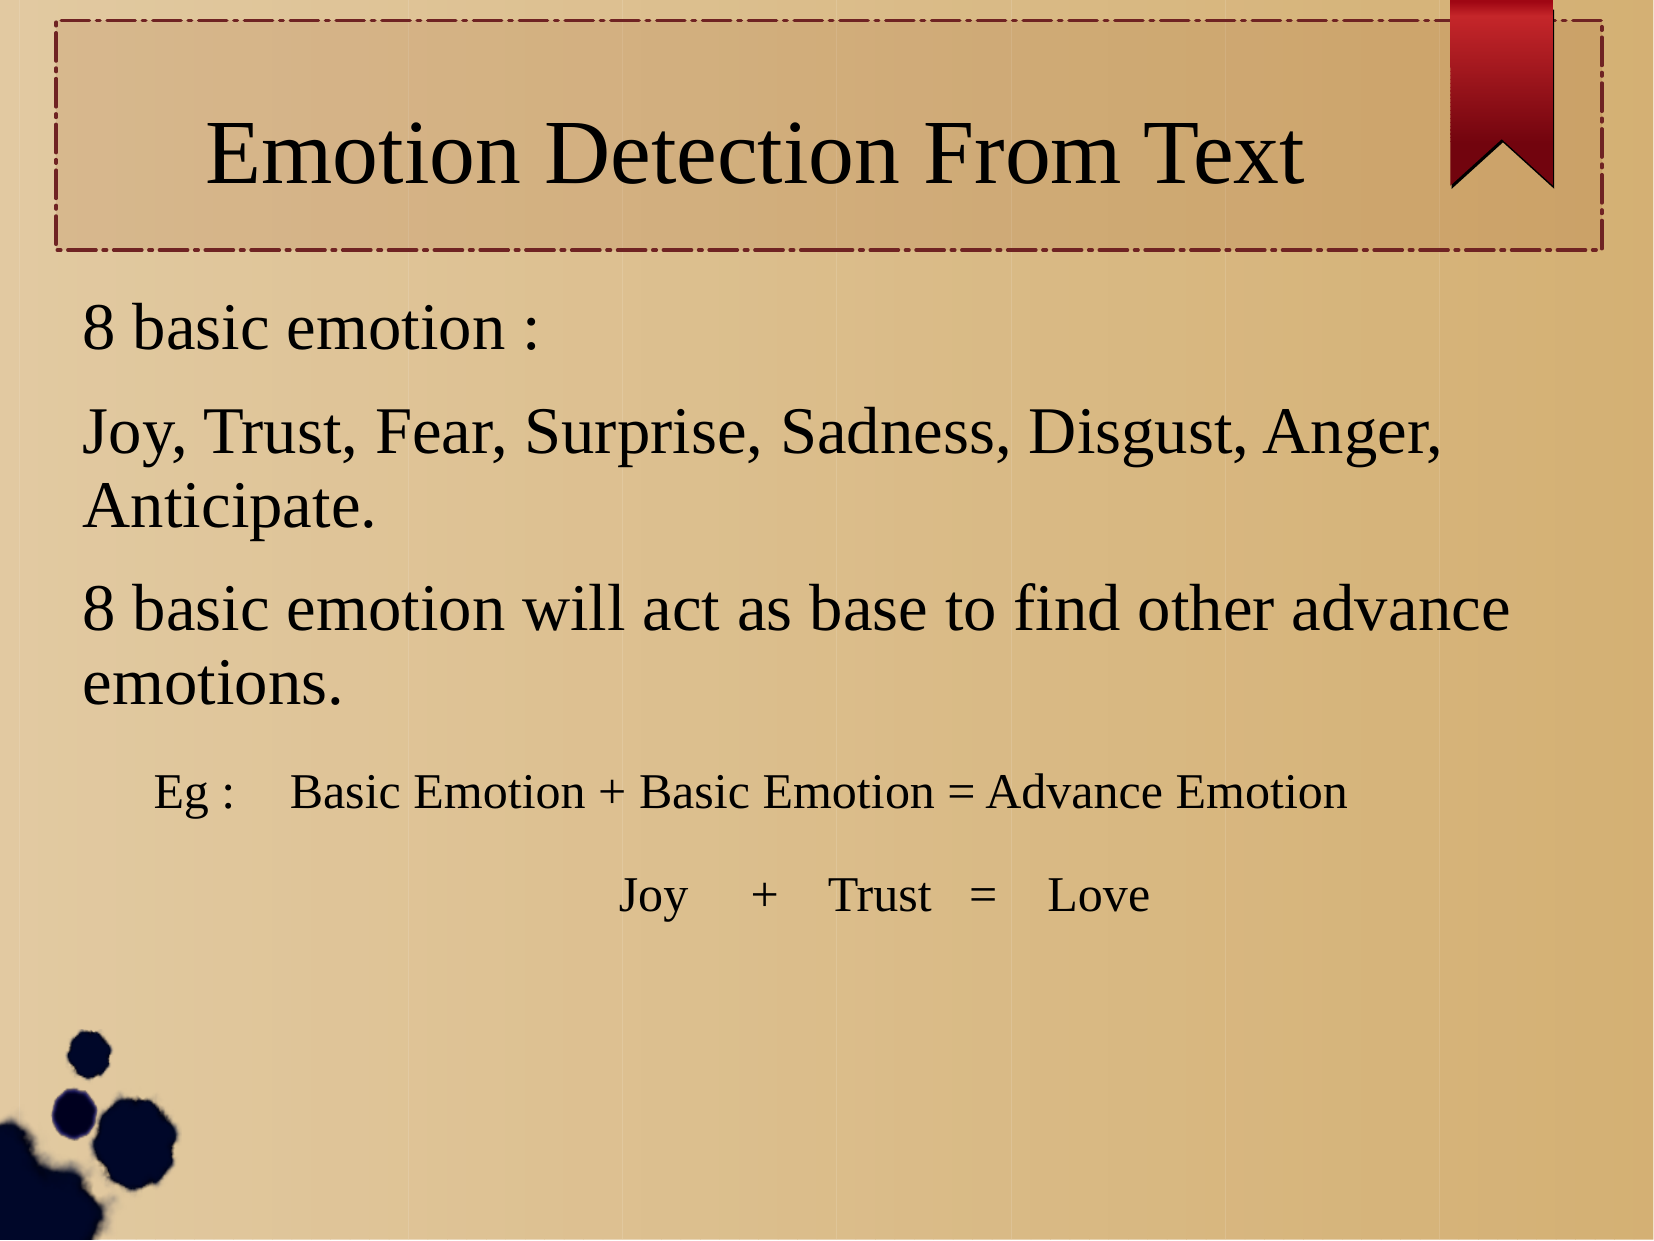

# Emotion Detection From Text
8 basic emotion :
Joy, Trust, Fear, Surprise, Sadness, Disgust, Anger, Anticipate.
8 basic emotion will act as base to find other advance emotions.
Eg : Basic Emotion + Basic Emotion = Advance Emotion
 Joy + Trust = Love